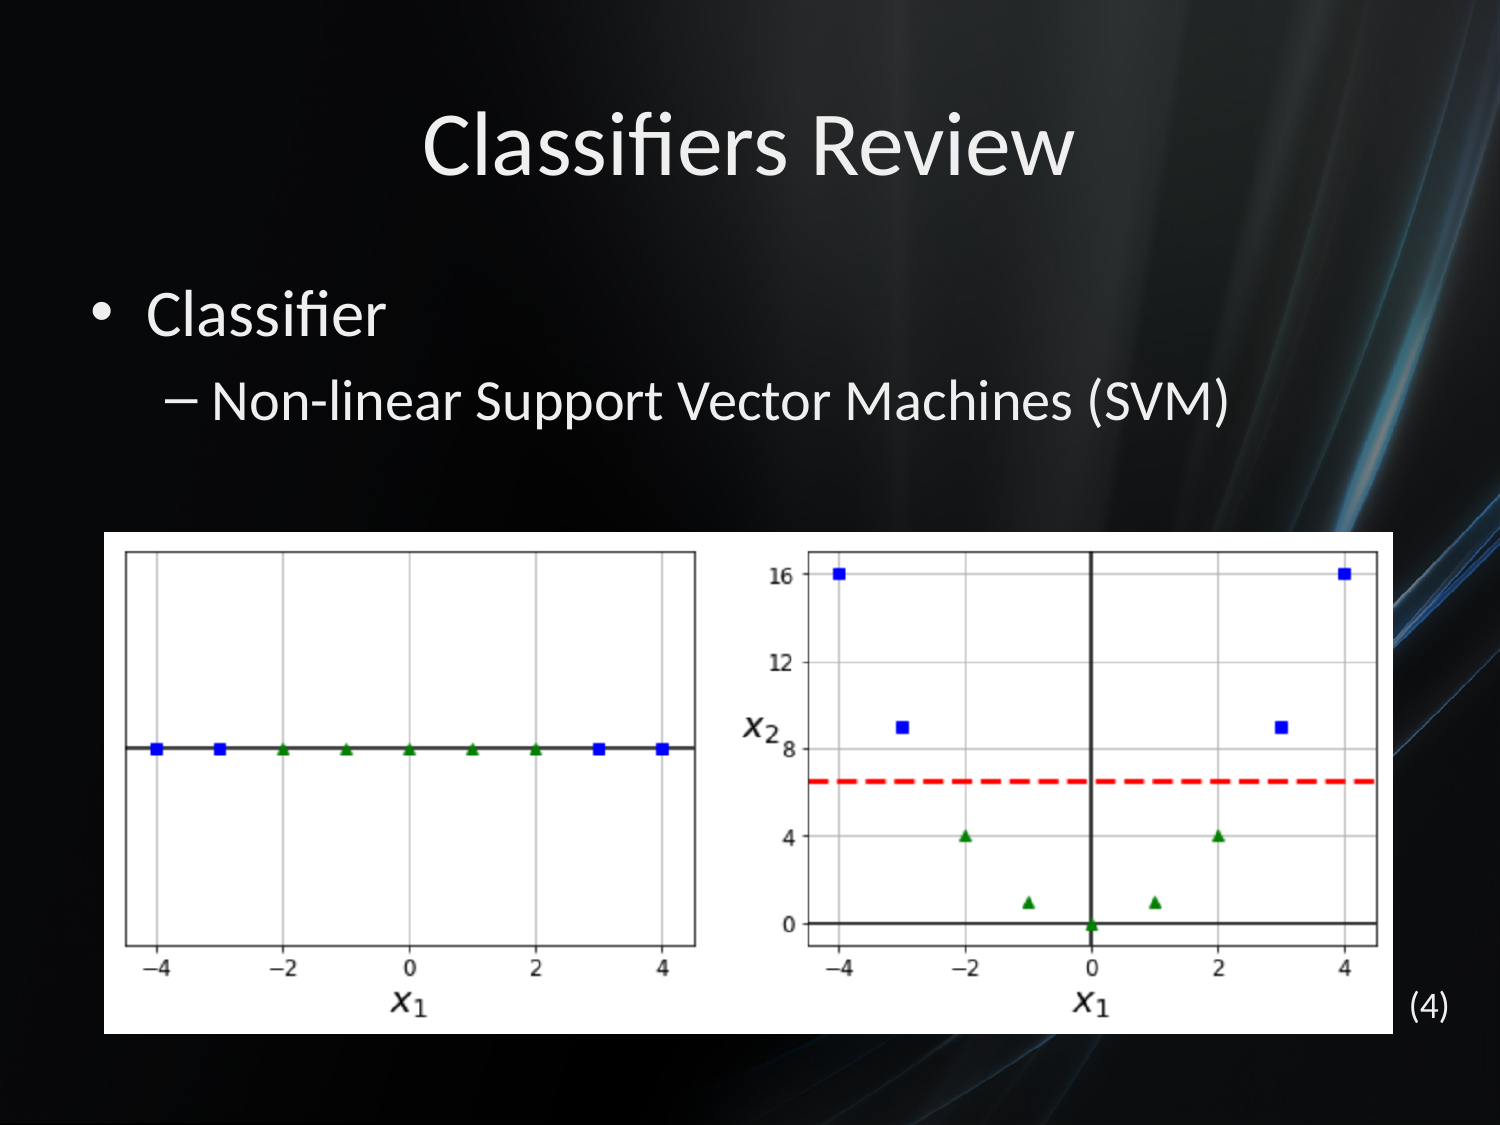

# Classifiers Review
Classifier
Non-linear Support Vector Machines (SVM)
(4)